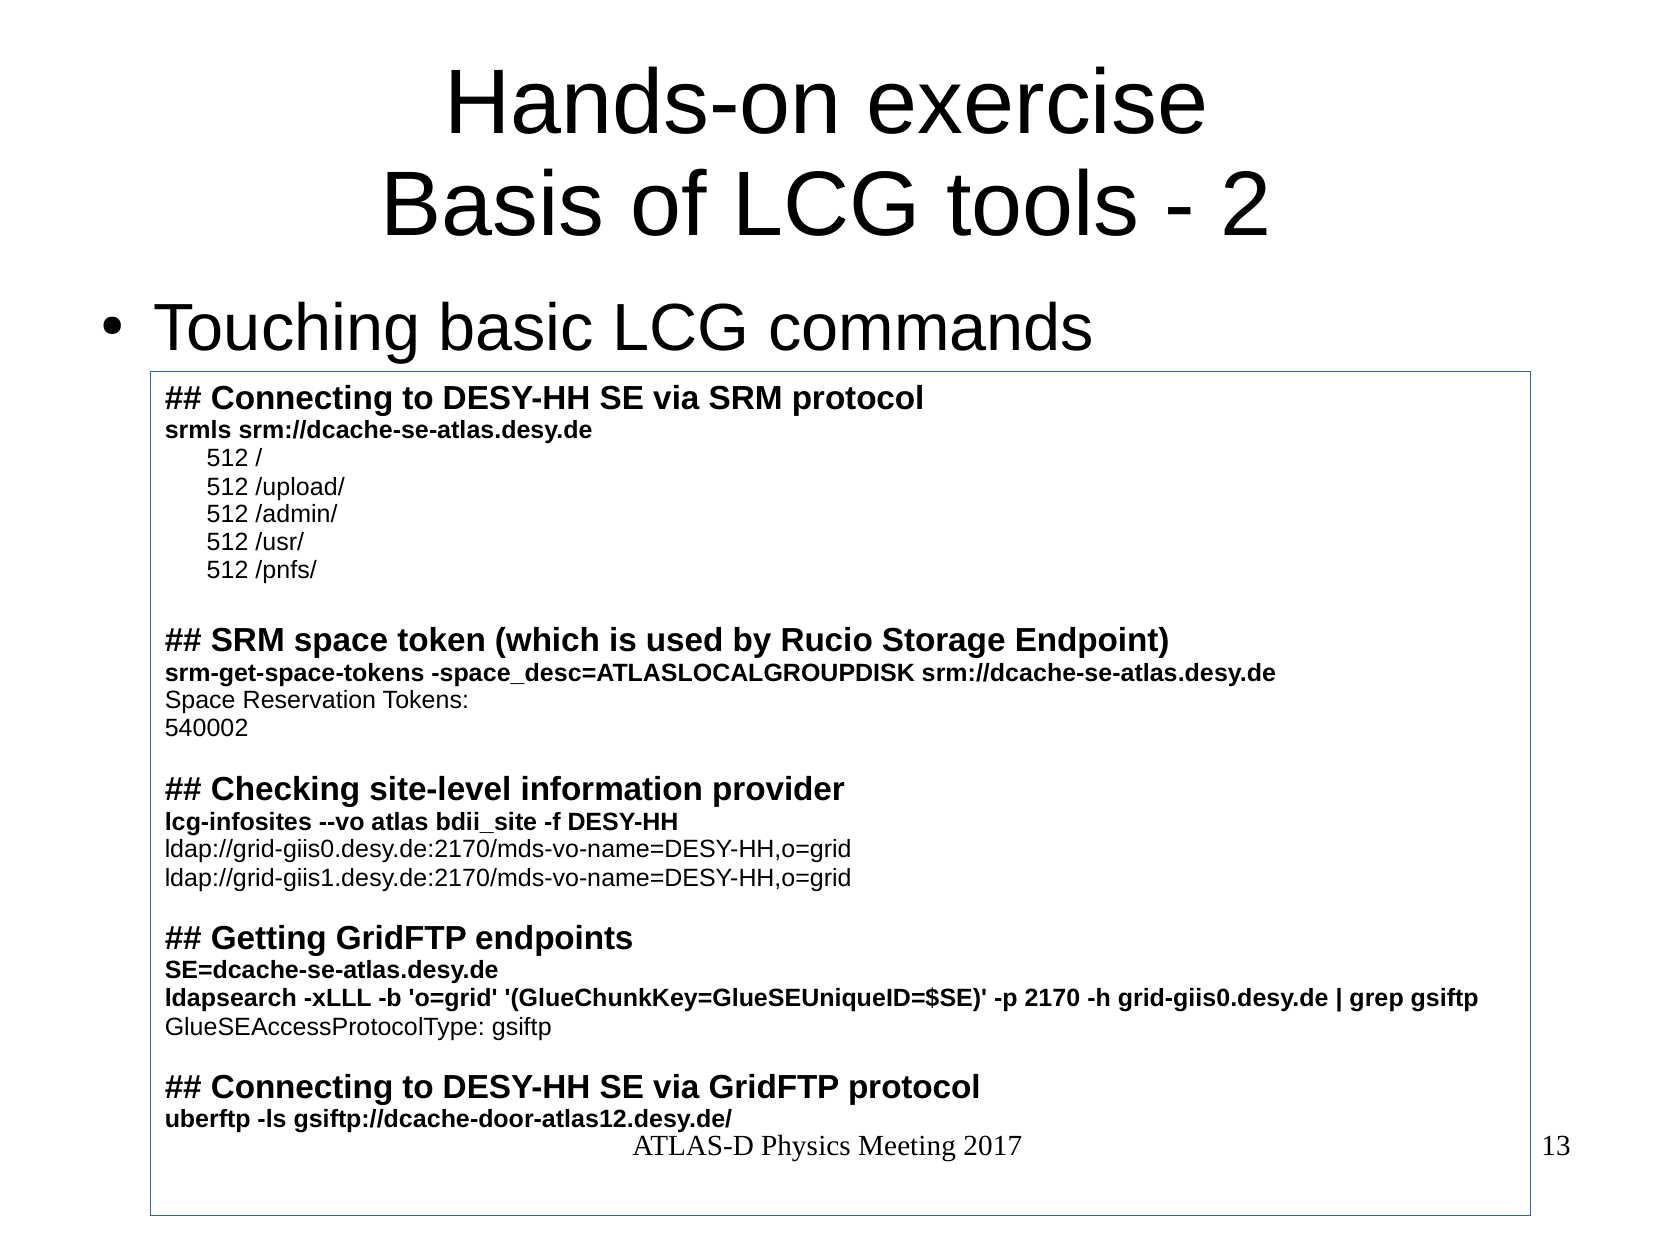

# Hands-on exercise Basis of LCG tools - 2
Touching basic LCG commands
## Connecting to DESY-HH SE via SRM protocol
srmls srm://dcache-se-atlas.desy.de
 512 /
 512 /upload/
 512 /admin/
 512 /usr/
 512 /pnfs/
## SRM space token (which is used by Rucio Storage Endpoint)
srm-get-space-tokens -space_desc=ATLASLOCALGROUPDISK srm://dcache-se-atlas.desy.de
Space Reservation Tokens:
540002
## Checking site-level information provider
lcg-infosites --vo atlas bdii_site -f DESY-HH
ldap://grid-giis0.desy.de:2170/mds-vo-name=DESY-HH,o=grid
ldap://grid-giis1.desy.de:2170/mds-vo-name=DESY-HH,o=grid
## Getting GridFTP endpoints
SE=dcache-se-atlas.desy.de
ldapsearch -xLLL -b 'o=grid' '(GlueChunkKey=GlueSEUniqueID=$SE)' -p 2170 -h grid-giis0.desy.de | grep gsiftp
GlueSEAccessProtocolType: gsiftp
## Connecting to DESY-HH SE via GridFTP protocol
uberftp -ls gsiftp://dcache-door-atlas12.desy.de/
ATLAS-D Physics Meeting 2017
13